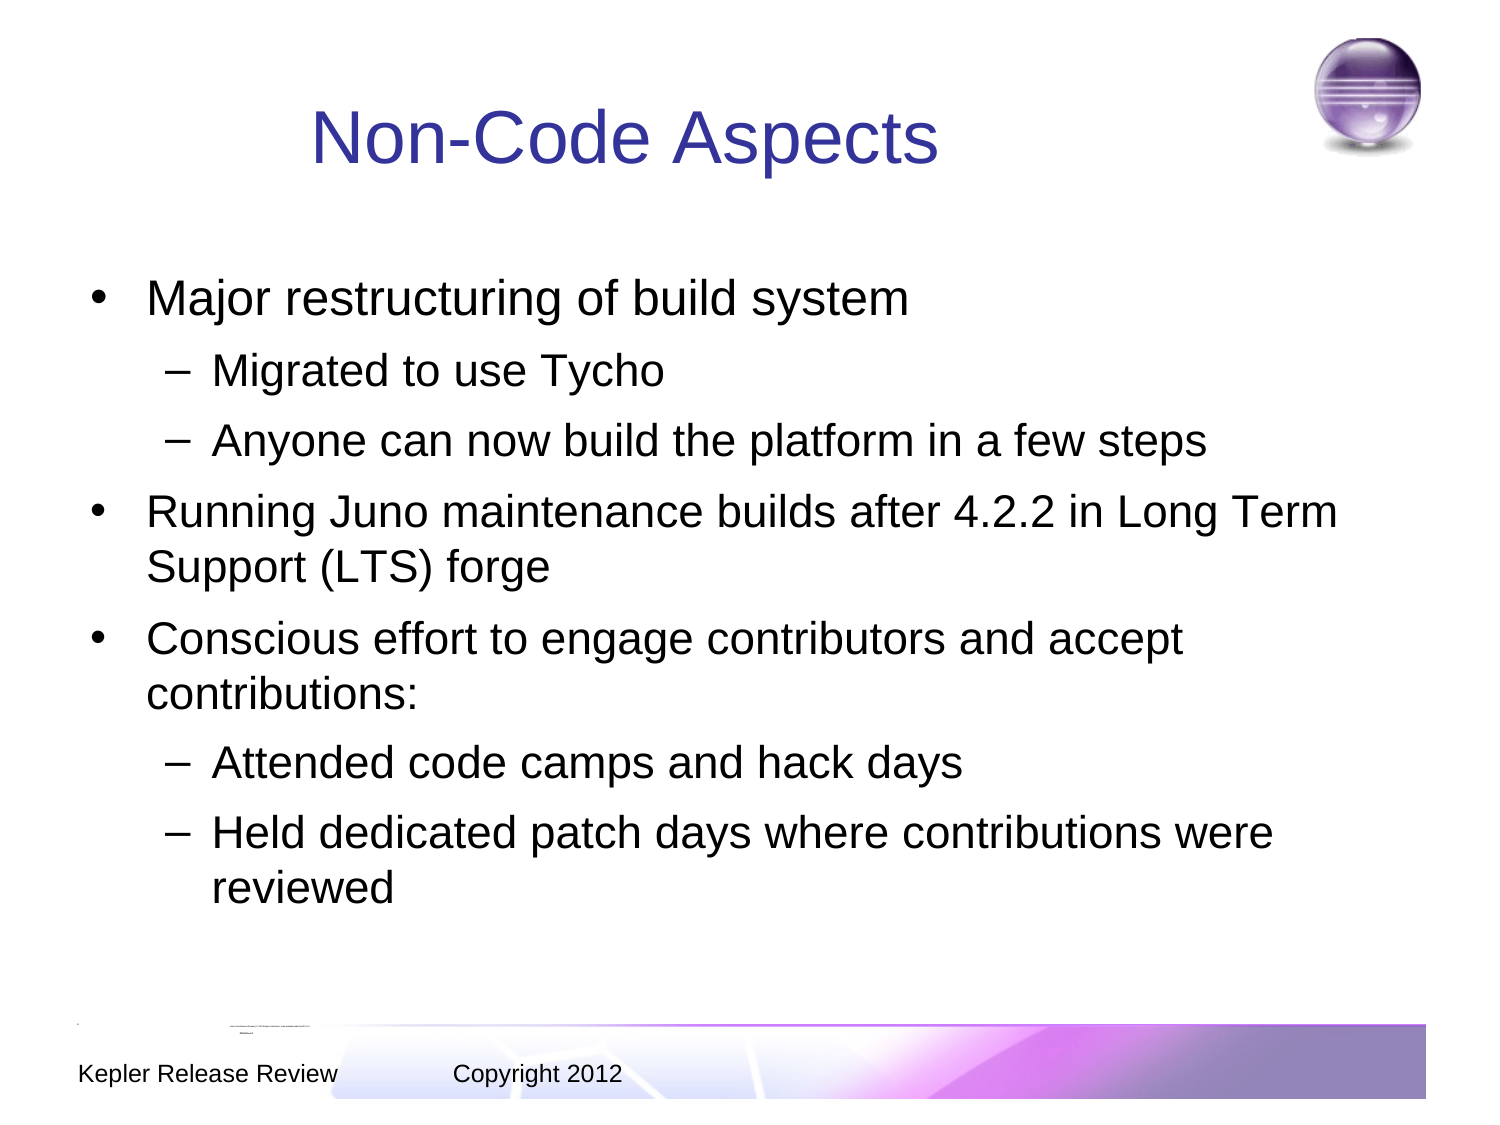

# Non-Code Aspects
Major restructuring of build system
Migrated to use Tycho
Anyone can now build the platform in a few steps
Running Juno maintenance builds after 4.2.2 in Long Term Support (LTS) forge
Conscious effort to engage contributors and accept contributions:
Attended code camps and hack days
Held dedicated patch days where contributions were reviewed
10
Copyright 2012